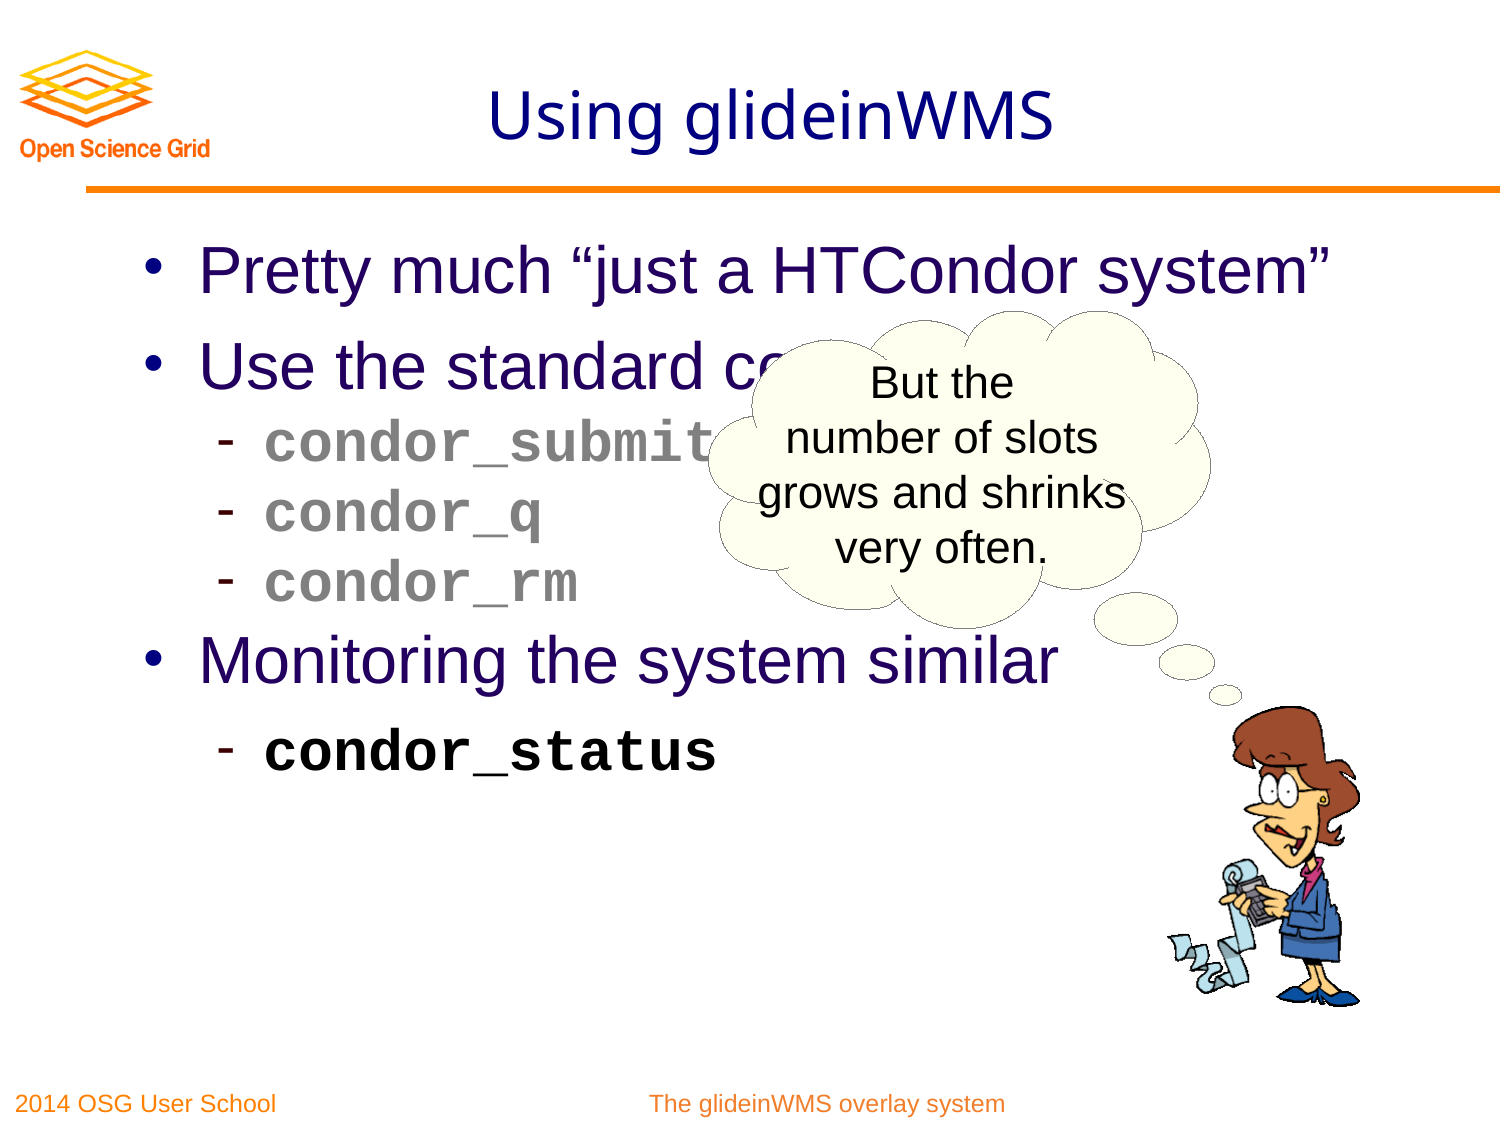

# Using glideinWMS
Pretty much “just a HTCondor system”
Use the standard commands
condor_submit
condor_q
condor_rm
Monitoring the system similar
condor_status
But the
number of slots
grows and shrinks
very often.